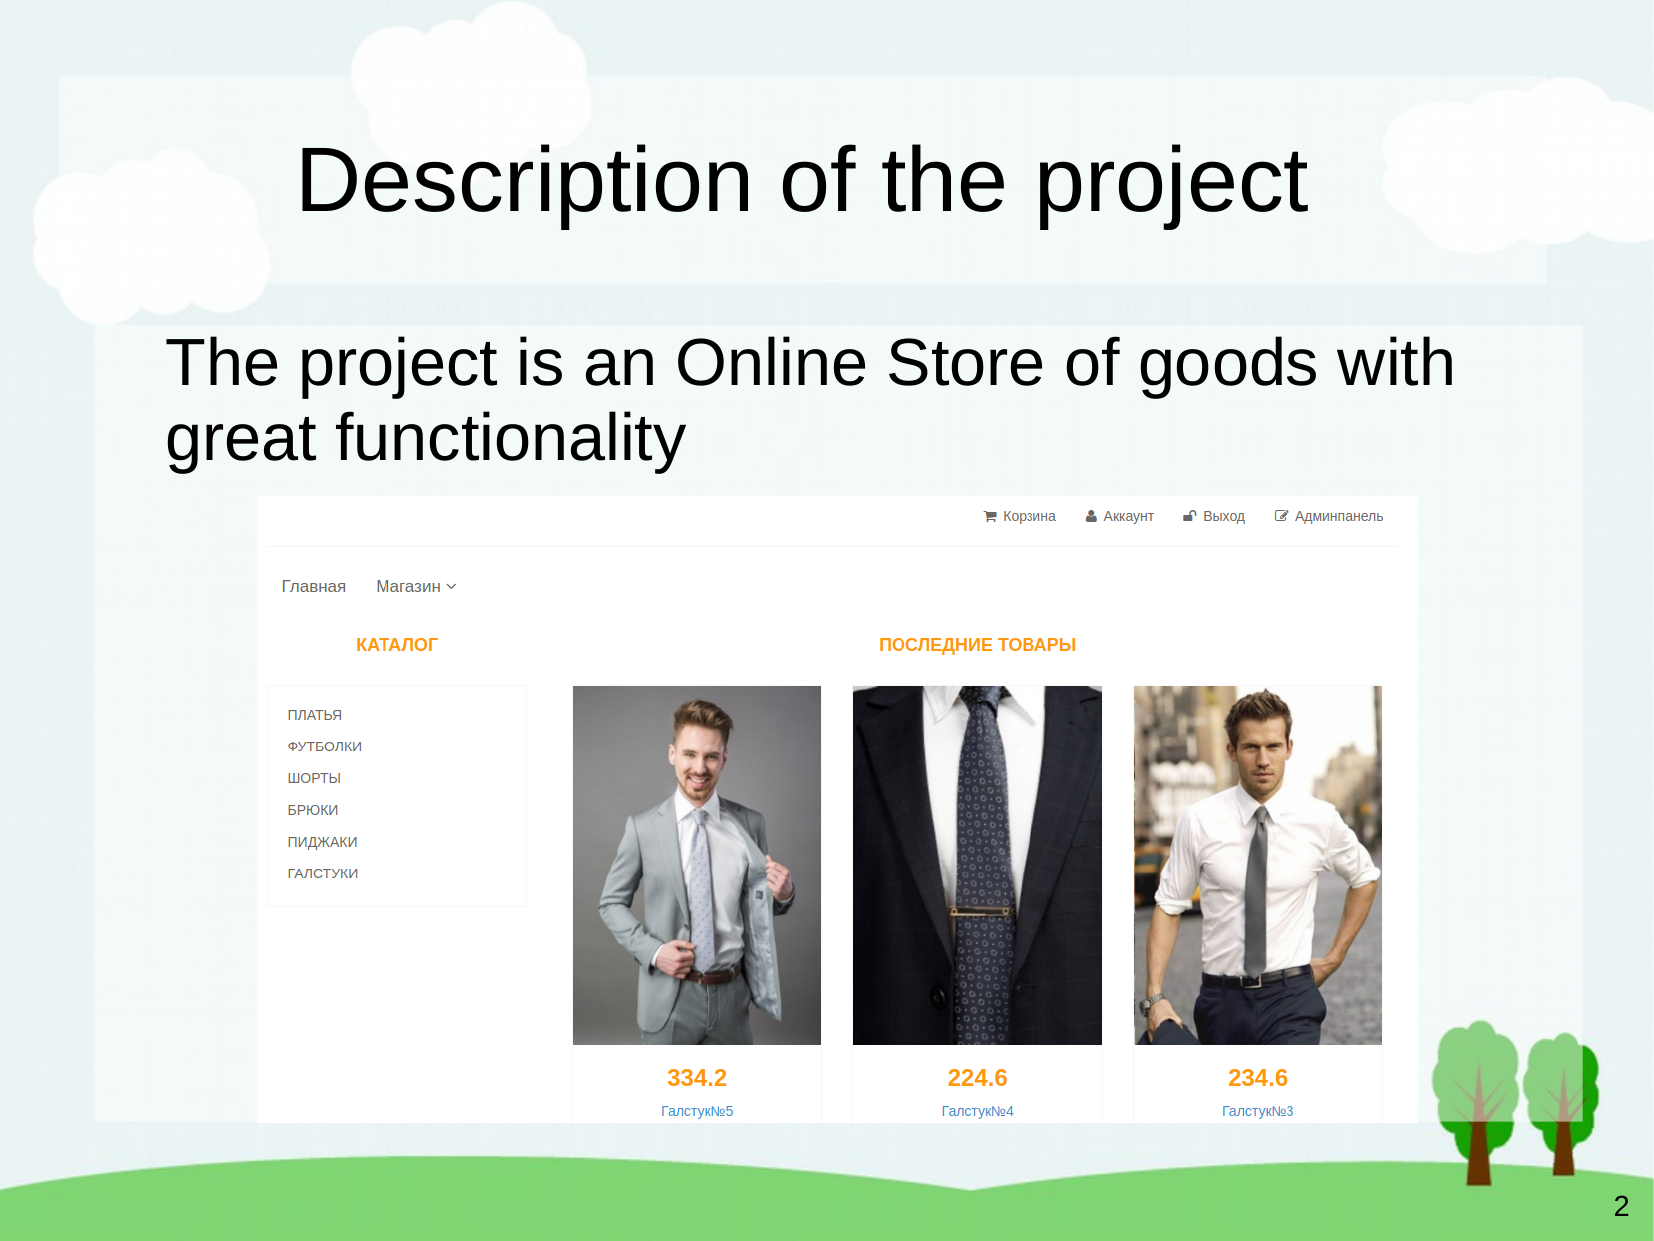

# Description of the project
The project is an Online Store of goods with great functionality
2